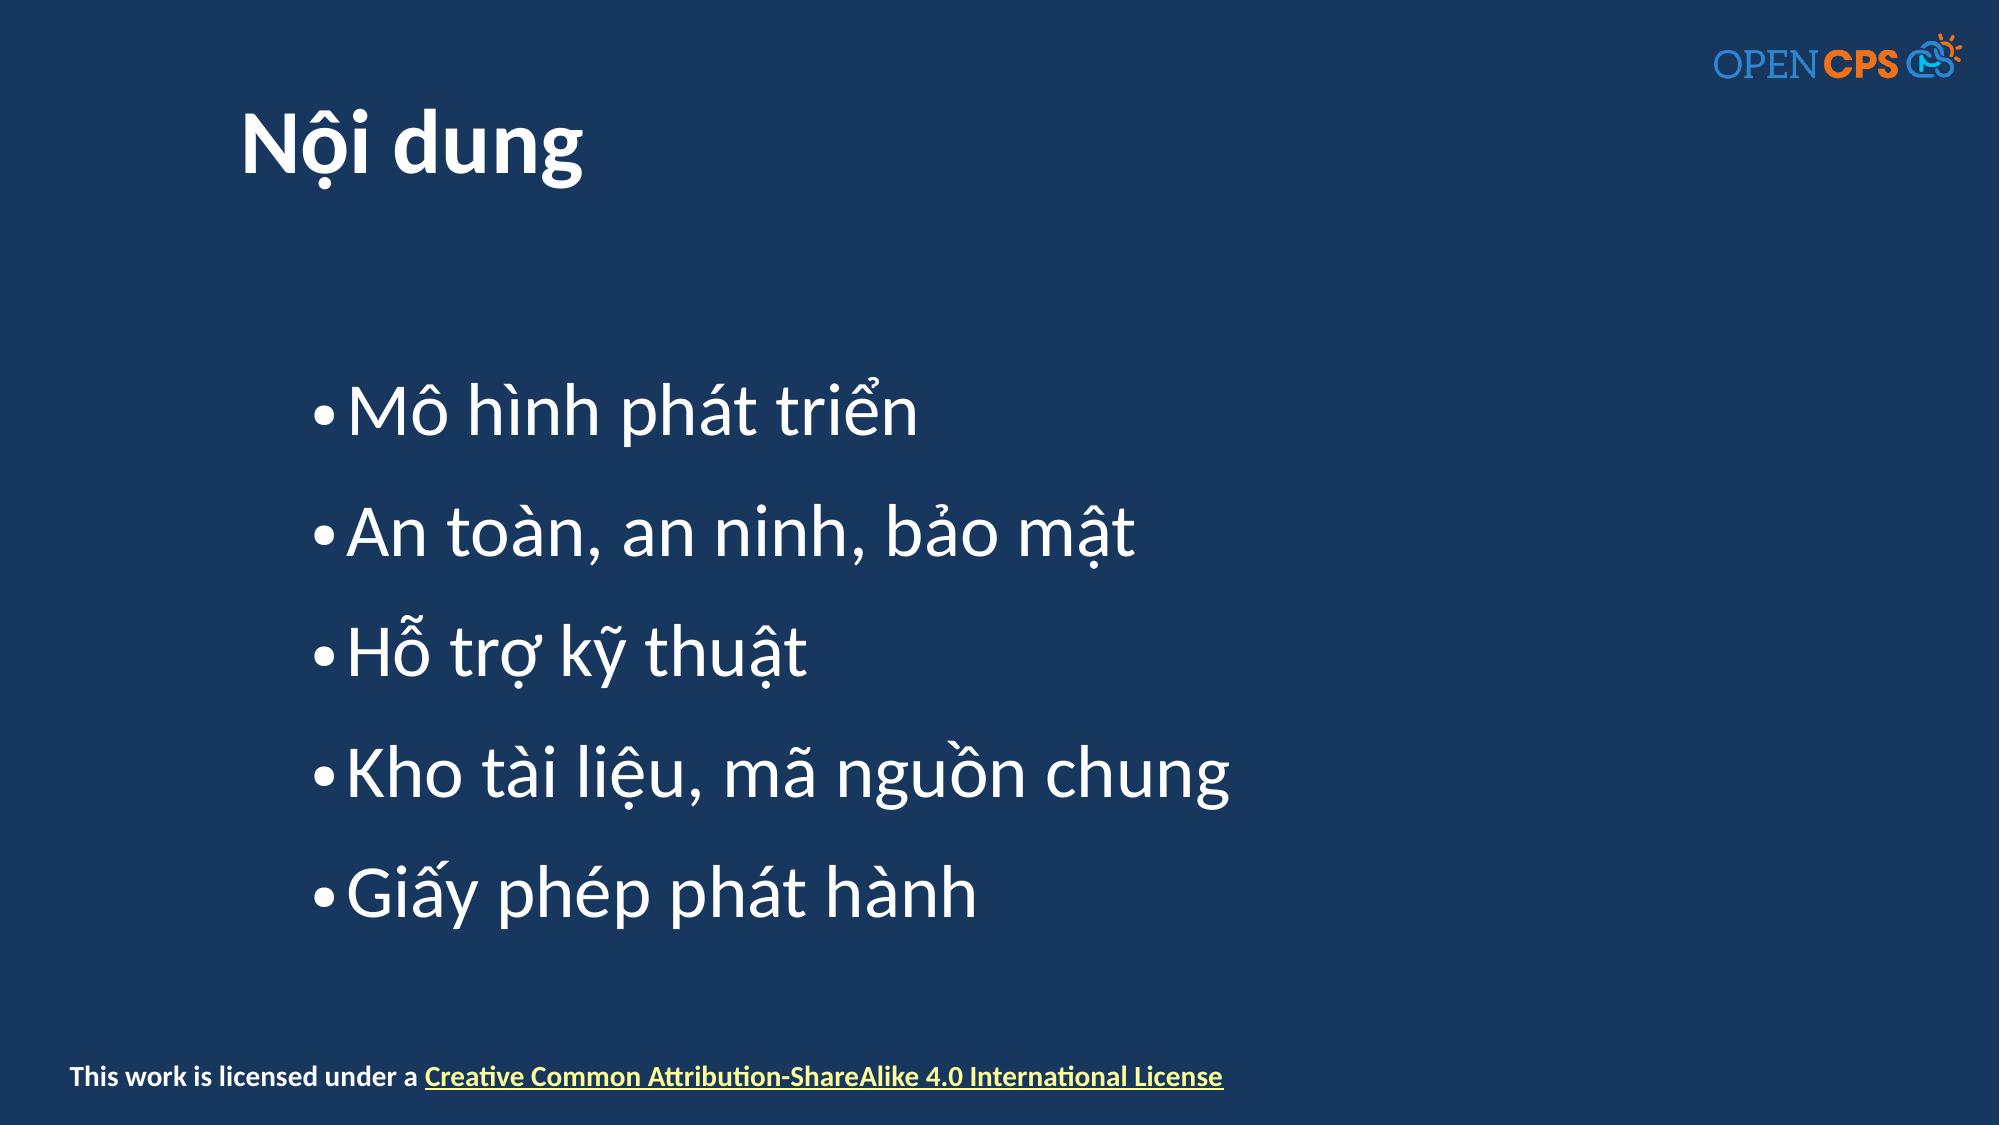

Nội dung
Mô hình phát triển
An toàn, an ninh, bảo mật
Hỗ trợ kỹ thuật
Kho tài liệu, mã nguồn chung
Giấy phép phát hành
This work is licensed under a Creative Common Attribution-ShareAlike 4.0 International License